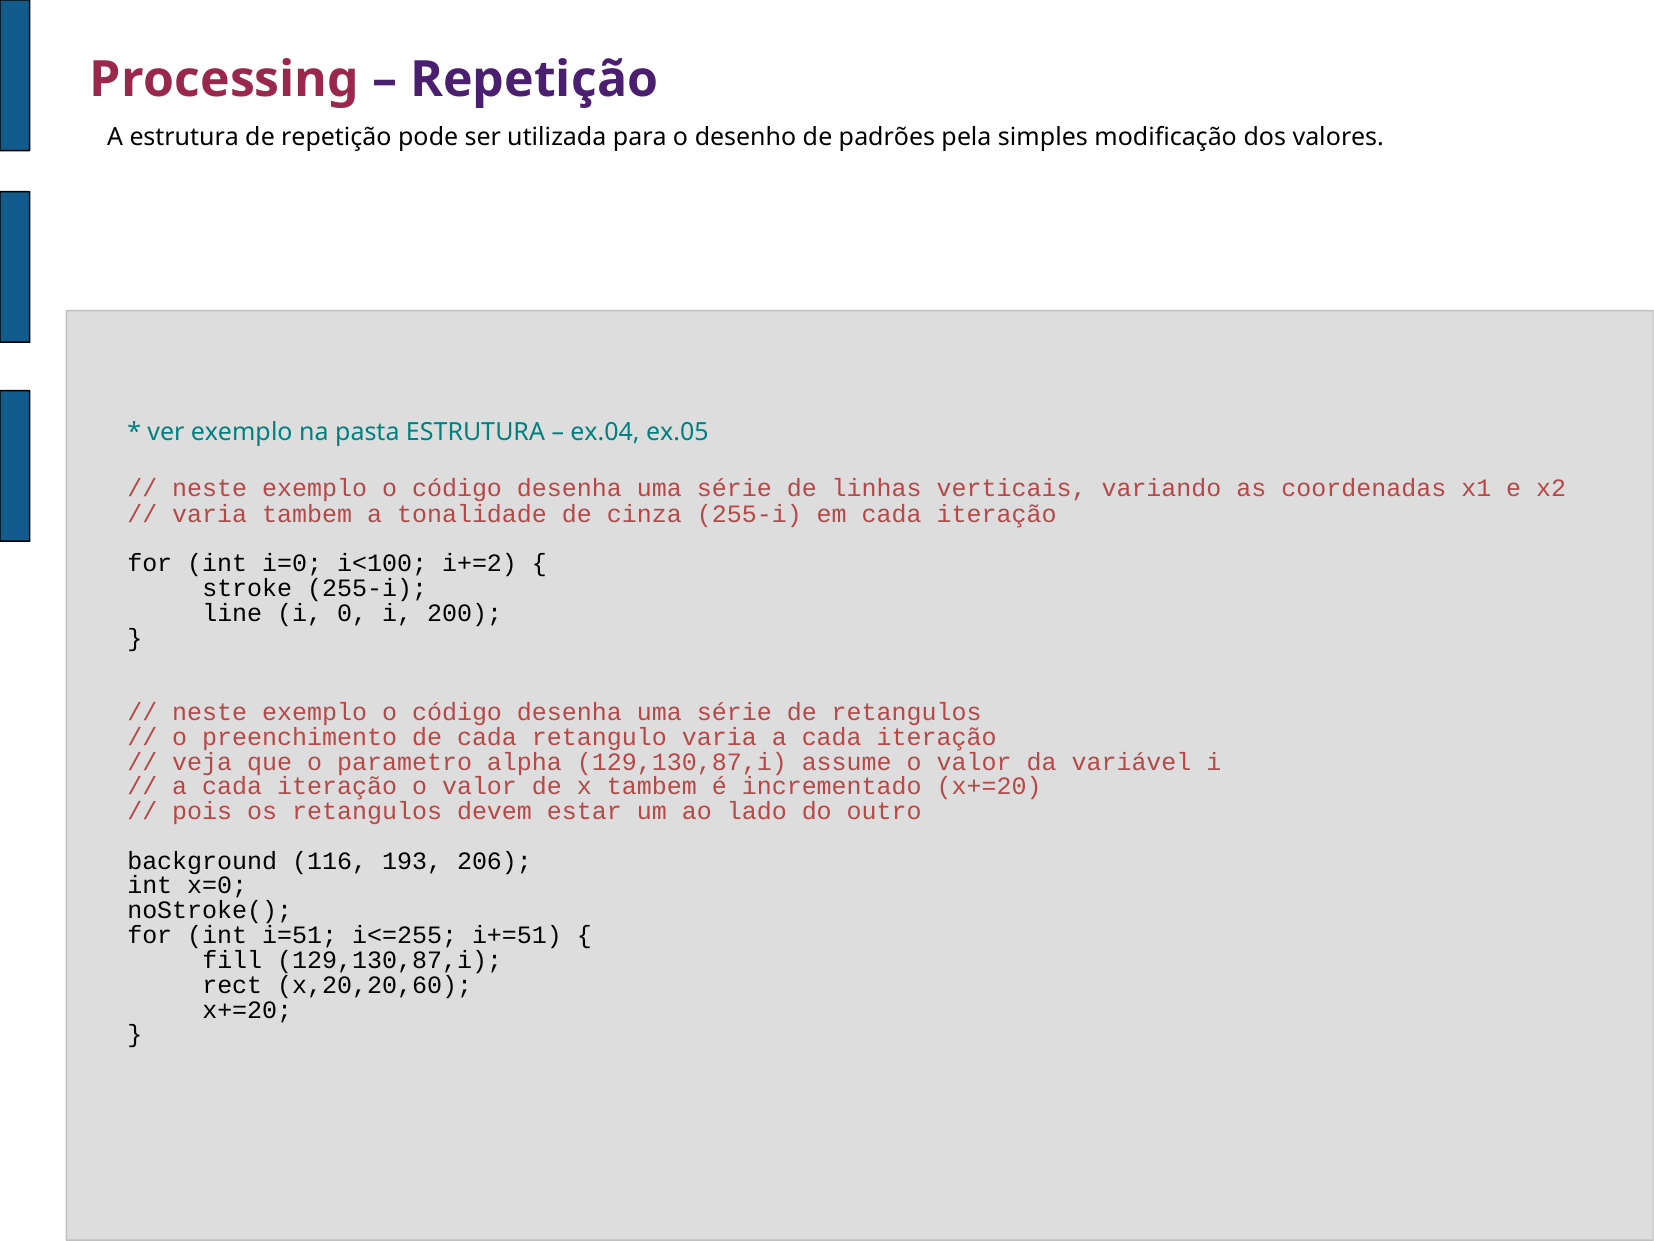

Processing – Repetição
 A estrutura de repetição pode ser utilizada para o desenho de padrões pela simples modificação dos valores.
* ver exemplo na pasta ESTRUTURA – ex.04, ex.05
// neste exemplo o código desenha uma série de linhas verticais, variando as coordenadas x1 e x2
// varia tambem a tonalidade de cinza (255-i) em cada iteração
for (int i=0; i<100; i+=2) {
 stroke (255-i);
 line (i, 0, i, 200);
}
// neste exemplo o código desenha uma série de retangulos
// o preenchimento de cada retangulo varia a cada iteração
// veja que o parametro alpha (129,130,87,i) assume o valor da variável i
// a cada iteração o valor de x tambem é incrementado (x+=20)
// pois os retangulos devem estar um ao lado do outro
background (116, 193, 206);
int x=0;
noStroke();
for (int i=51; i<=255; i+=51) {
 fill (129,130,87,i);
 rect (x,20,20,60);
 x+=20;
}